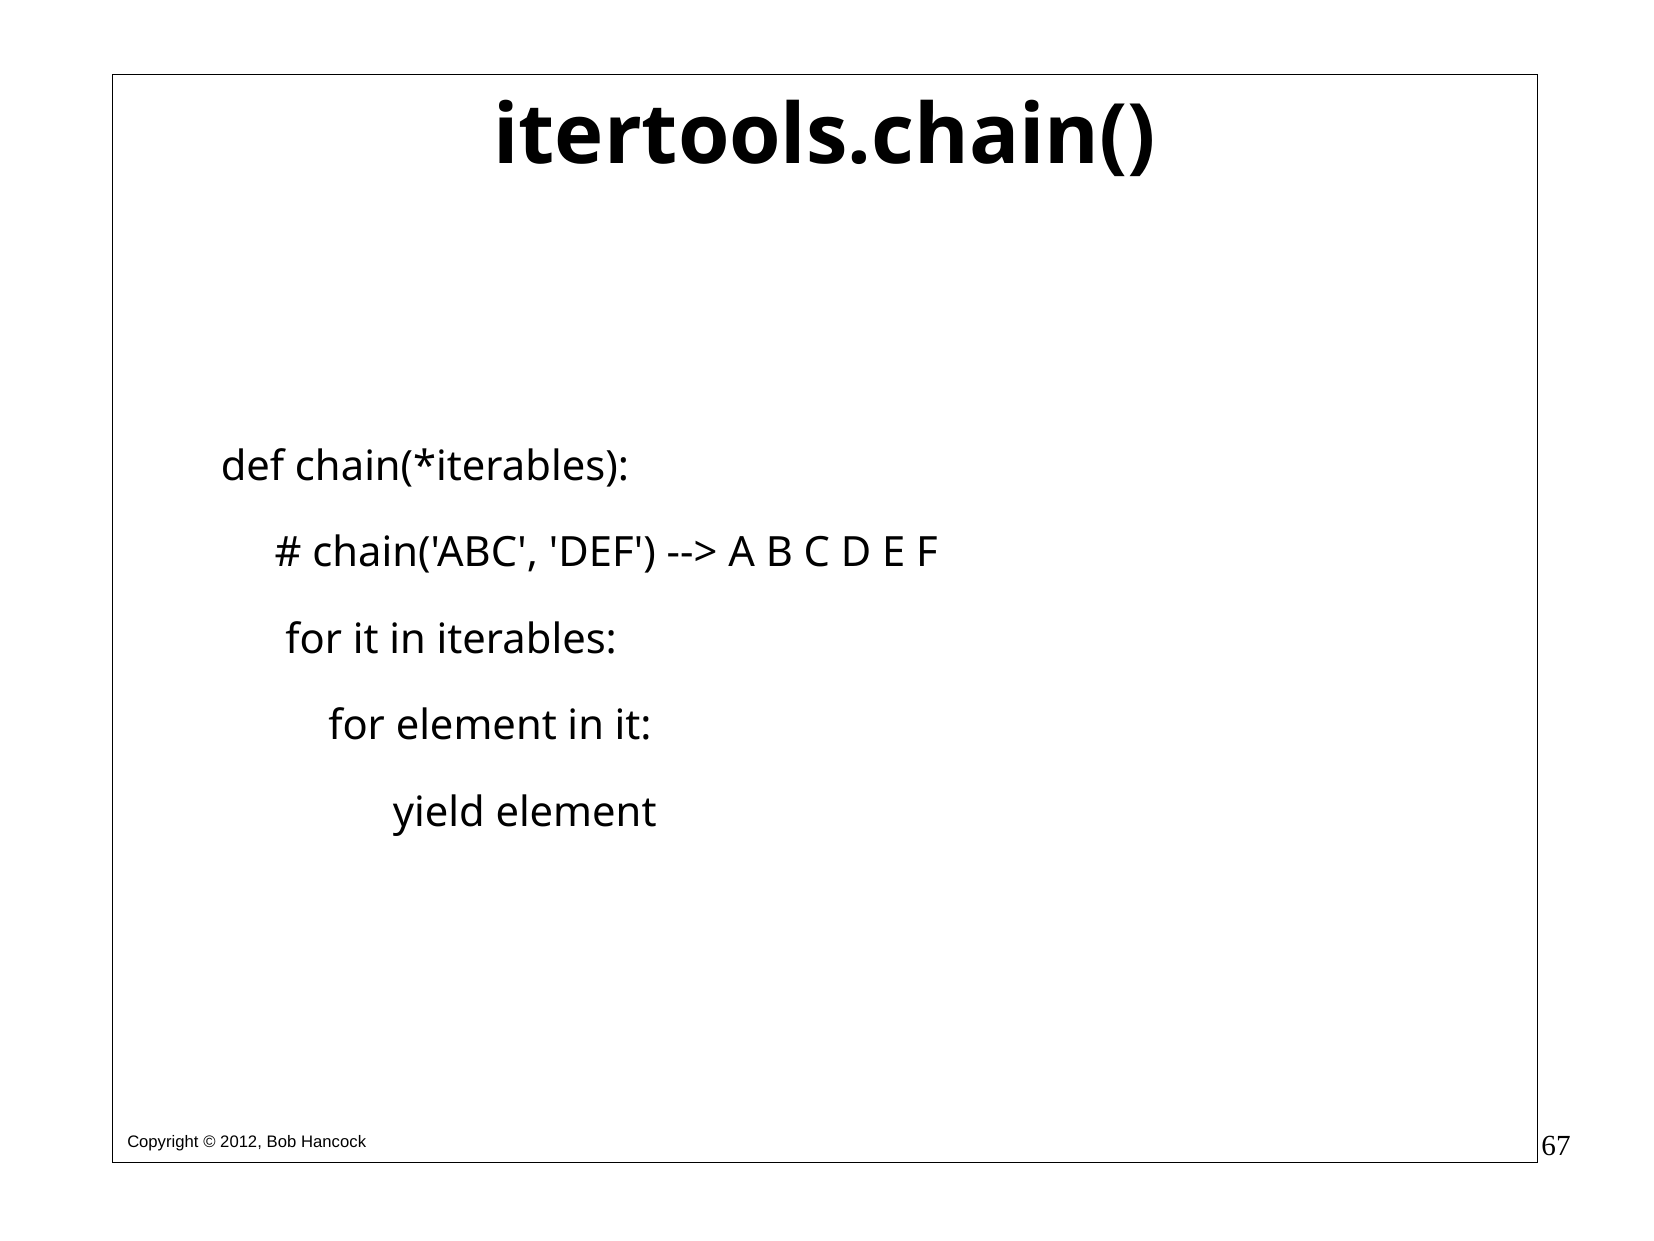

# itertools.chain()
def chain(*iterables):
 # chain('ABC', 'DEF') --> A B C D E F
 for it in iterables:
 for element in it:
 yield element
Copyright © 2012, Bob Hancock
67